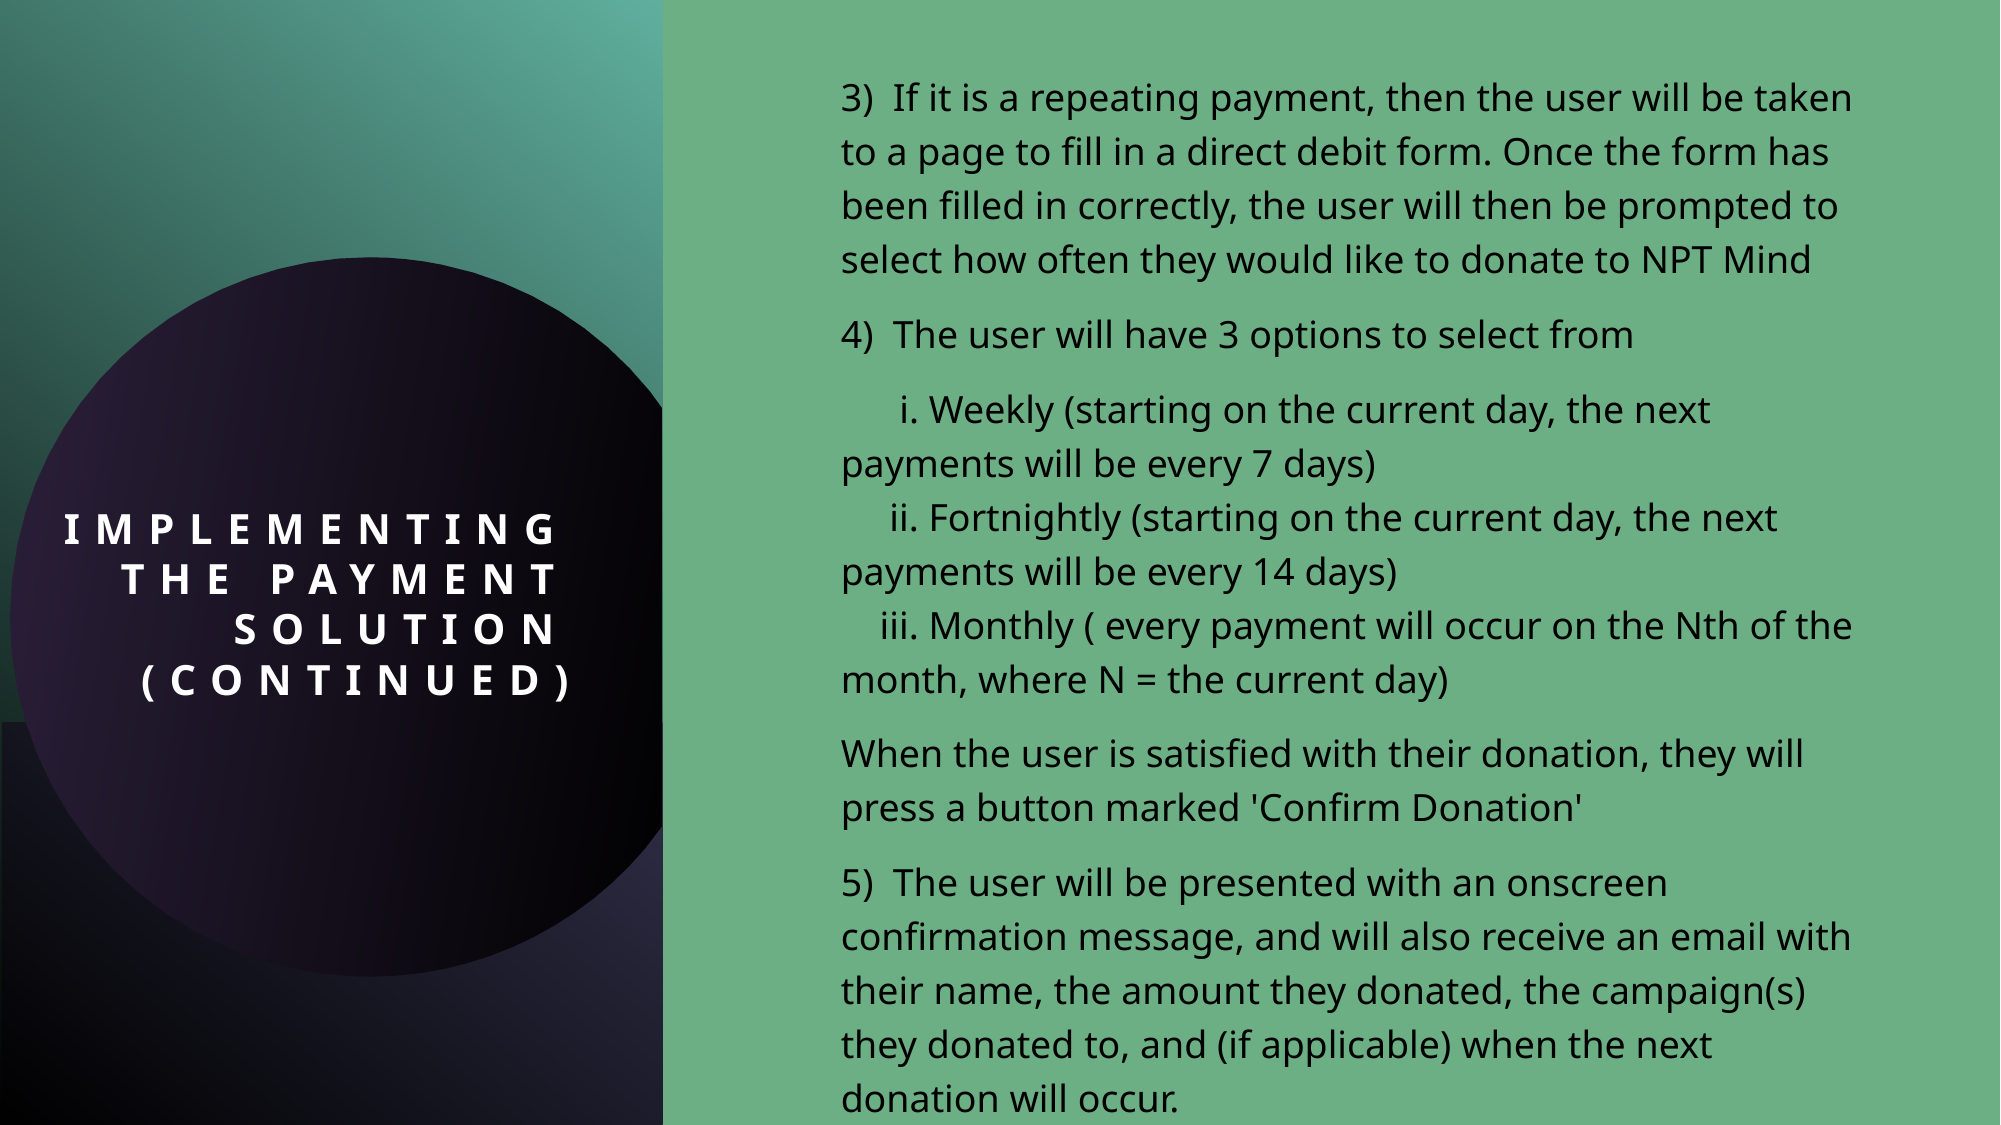

3)  If it is a repeating payment, then the user will be taken to a page to fill in a direct debit form. Once the form has been filled in correctly, the user will then be prompted to select how often they would like to donate to NPT Mind
4)  The user will have 3 options to select from
      i. Weekly (starting on the current day, the next payments will be every 7 days)
     ii. Fortnightly (starting on the current day, the next payments will be every 14 days)
    iii. Monthly ( every payment will occur on the Nth of the month, where N = the current day)
When the user is satisfied with their donation, they will press a button marked 'Confirm Donation'
5)  The user will be presented with an onscreen confirmation message, and will also receive an email with their name, the amount they donated, the campaign(s) they donated to, and (if applicable) when the next donation will occur.
# Implementing the payment solution (continued)